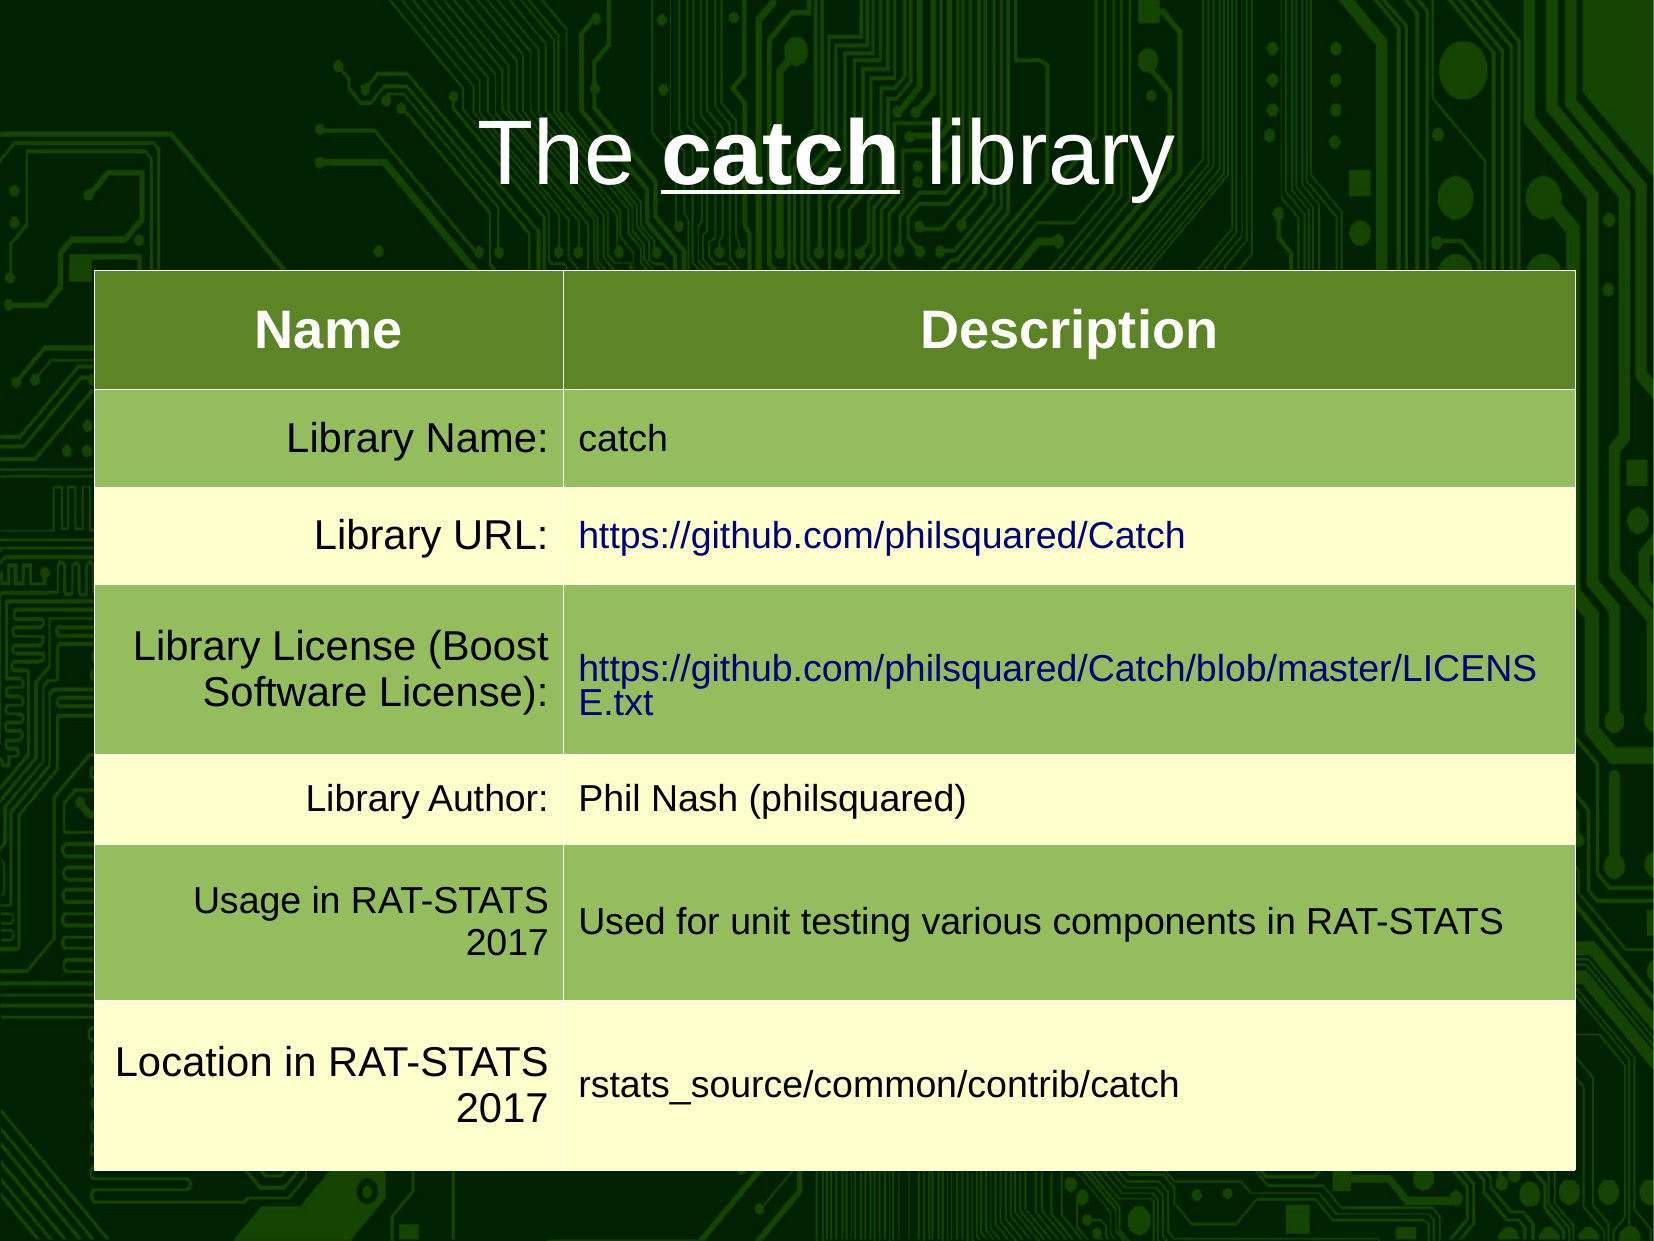

# The catch library
| Name | Description |
| --- | --- |
| Library Name: | catch |
| Library URL: | https://github.com/philsquared/Catch |
| Library License (Boost Software License): | https://github.com/philsquared/Catch/blob/master/LICENSE.txt |
| Library Author: | Phil Nash (philsquared) |
| Usage in RAT-STATS 2017 | Used for unit testing various components in RAT-STATS |
| Location in RAT-STATS 2017 | rstats\_source/common/contrib/catch |